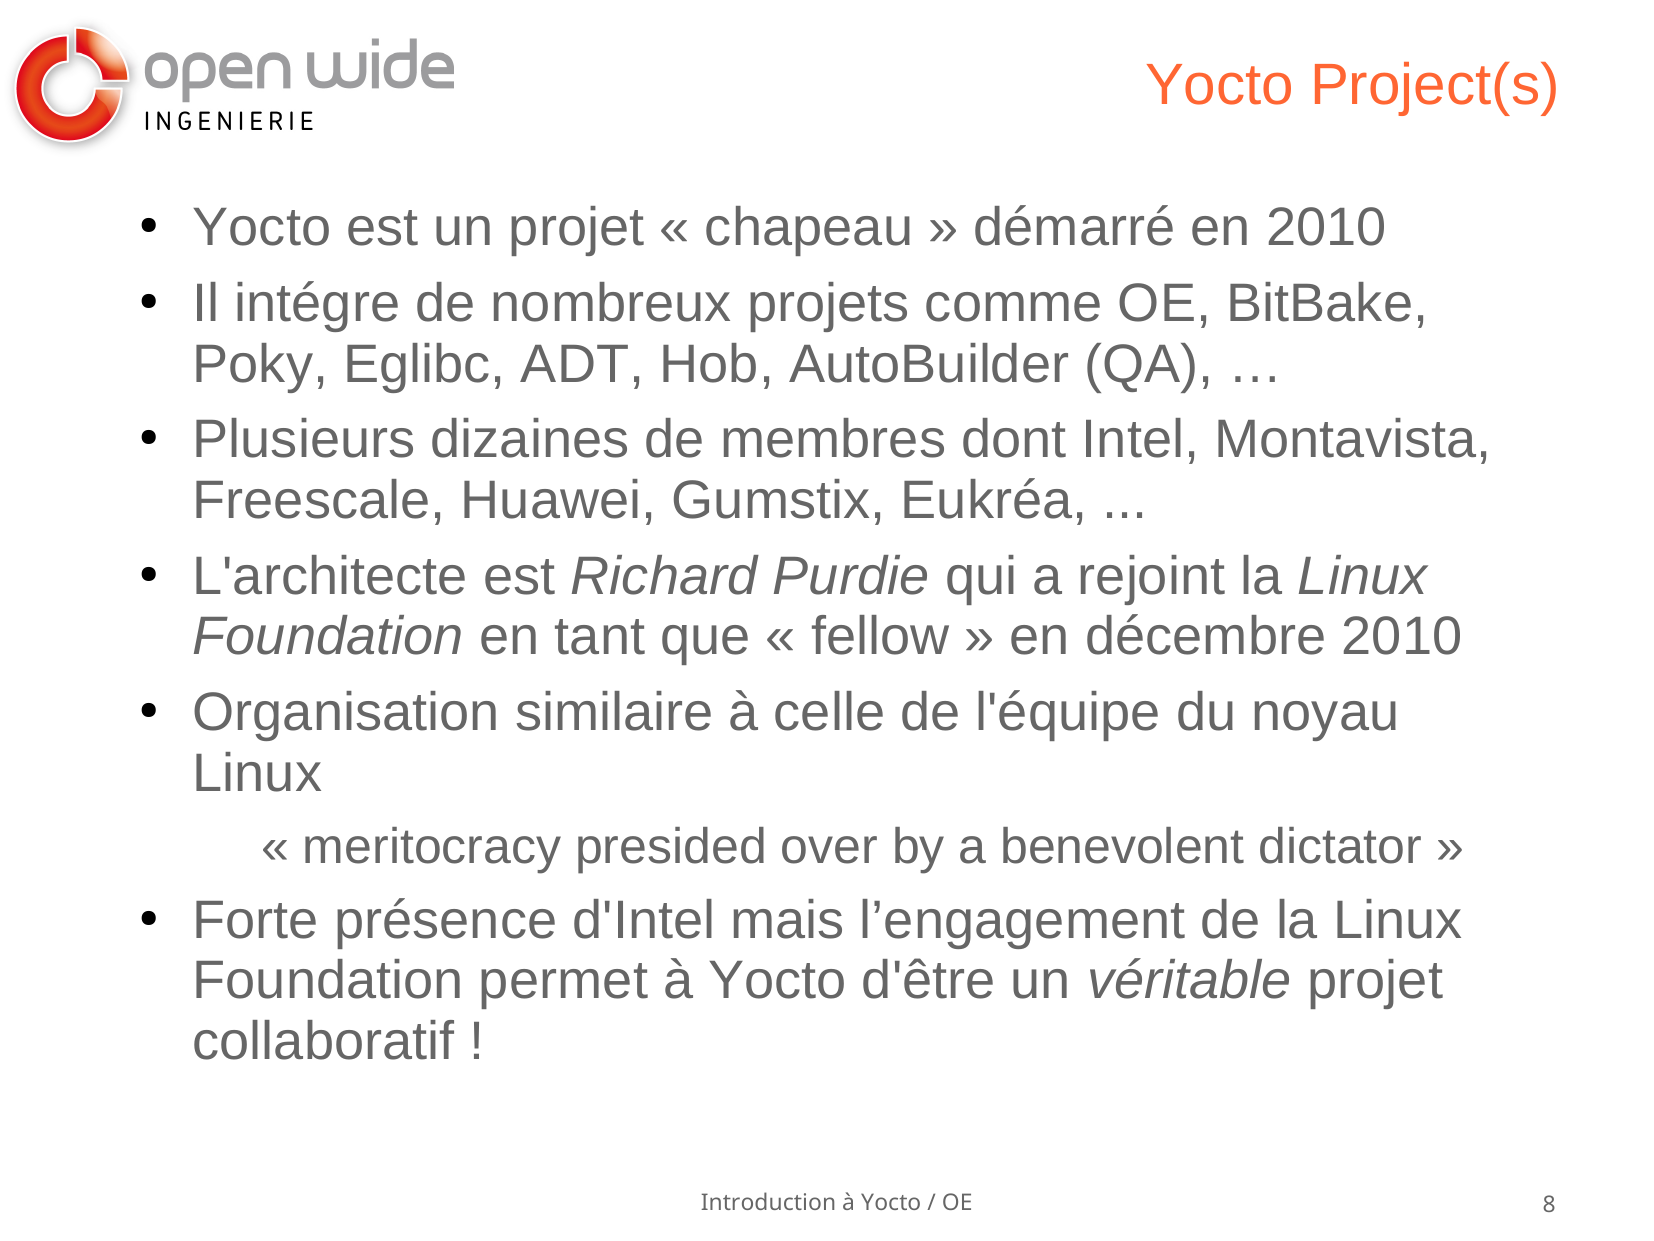

# Yocto Project(s)
Yocto est un projet « chapeau » démarré en 2010
Il intégre de nombreux projets comme OE, BitBake, Poky, Eglibc, ADT, Hob, AutoBuilder (QA), …
Plusieurs dizaines de membres dont Intel, Montavista, Freescale, Huawei, Gumstix, Eukréa, ...
L'architecte est Richard Purdie qui a rejoint la Linux Foundation en tant que « fellow » en décembre 2010
Organisation similaire à celle de l'équipe du noyau Linux
« meritocracy presided over by a benevolent dictator »
Forte présence d'Intel mais l’engagement de la Linux Foundation permet à Yocto d'être un véritable projet collaboratif !